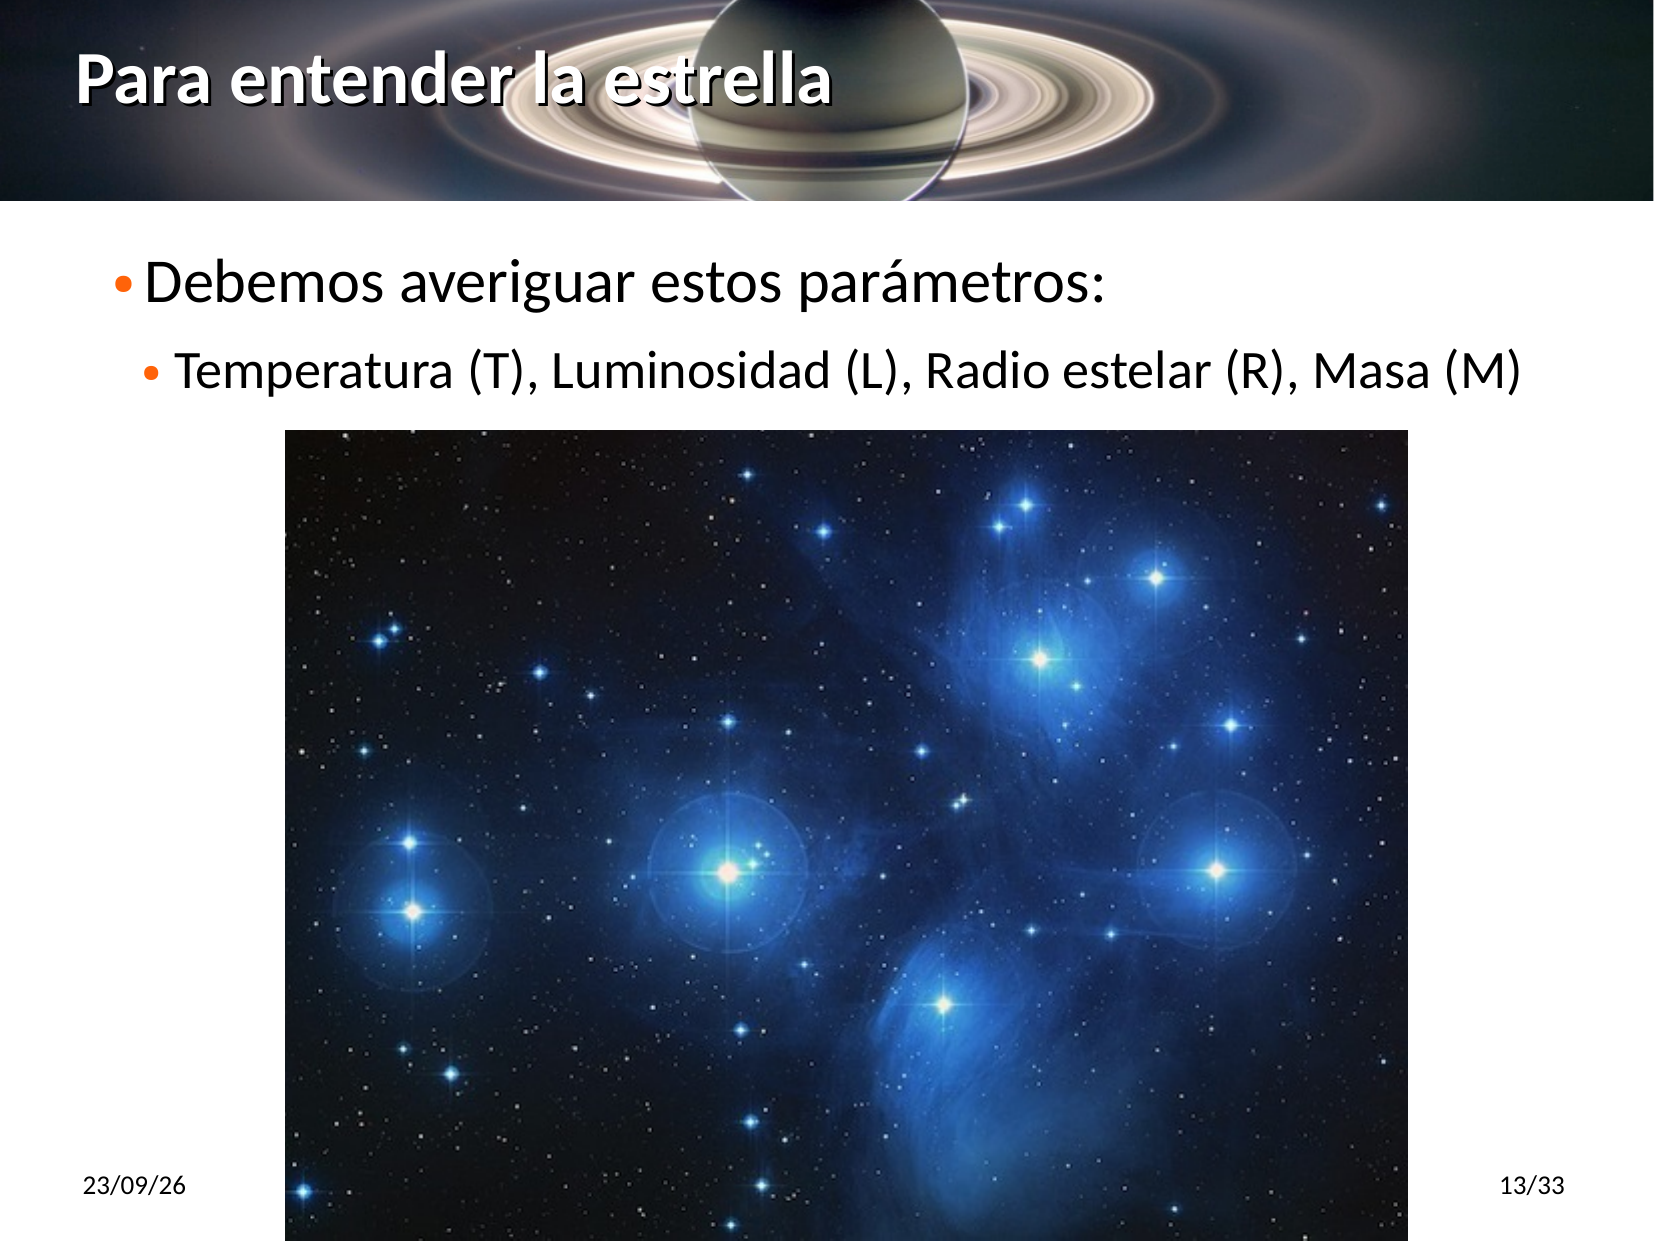

# Para entender la estrella
Debemos averiguar estos parámetros:
Temperatura (T), Luminosidad (L), Radio estelar (R), Masa (M)
Astronomía (Asorey)
13